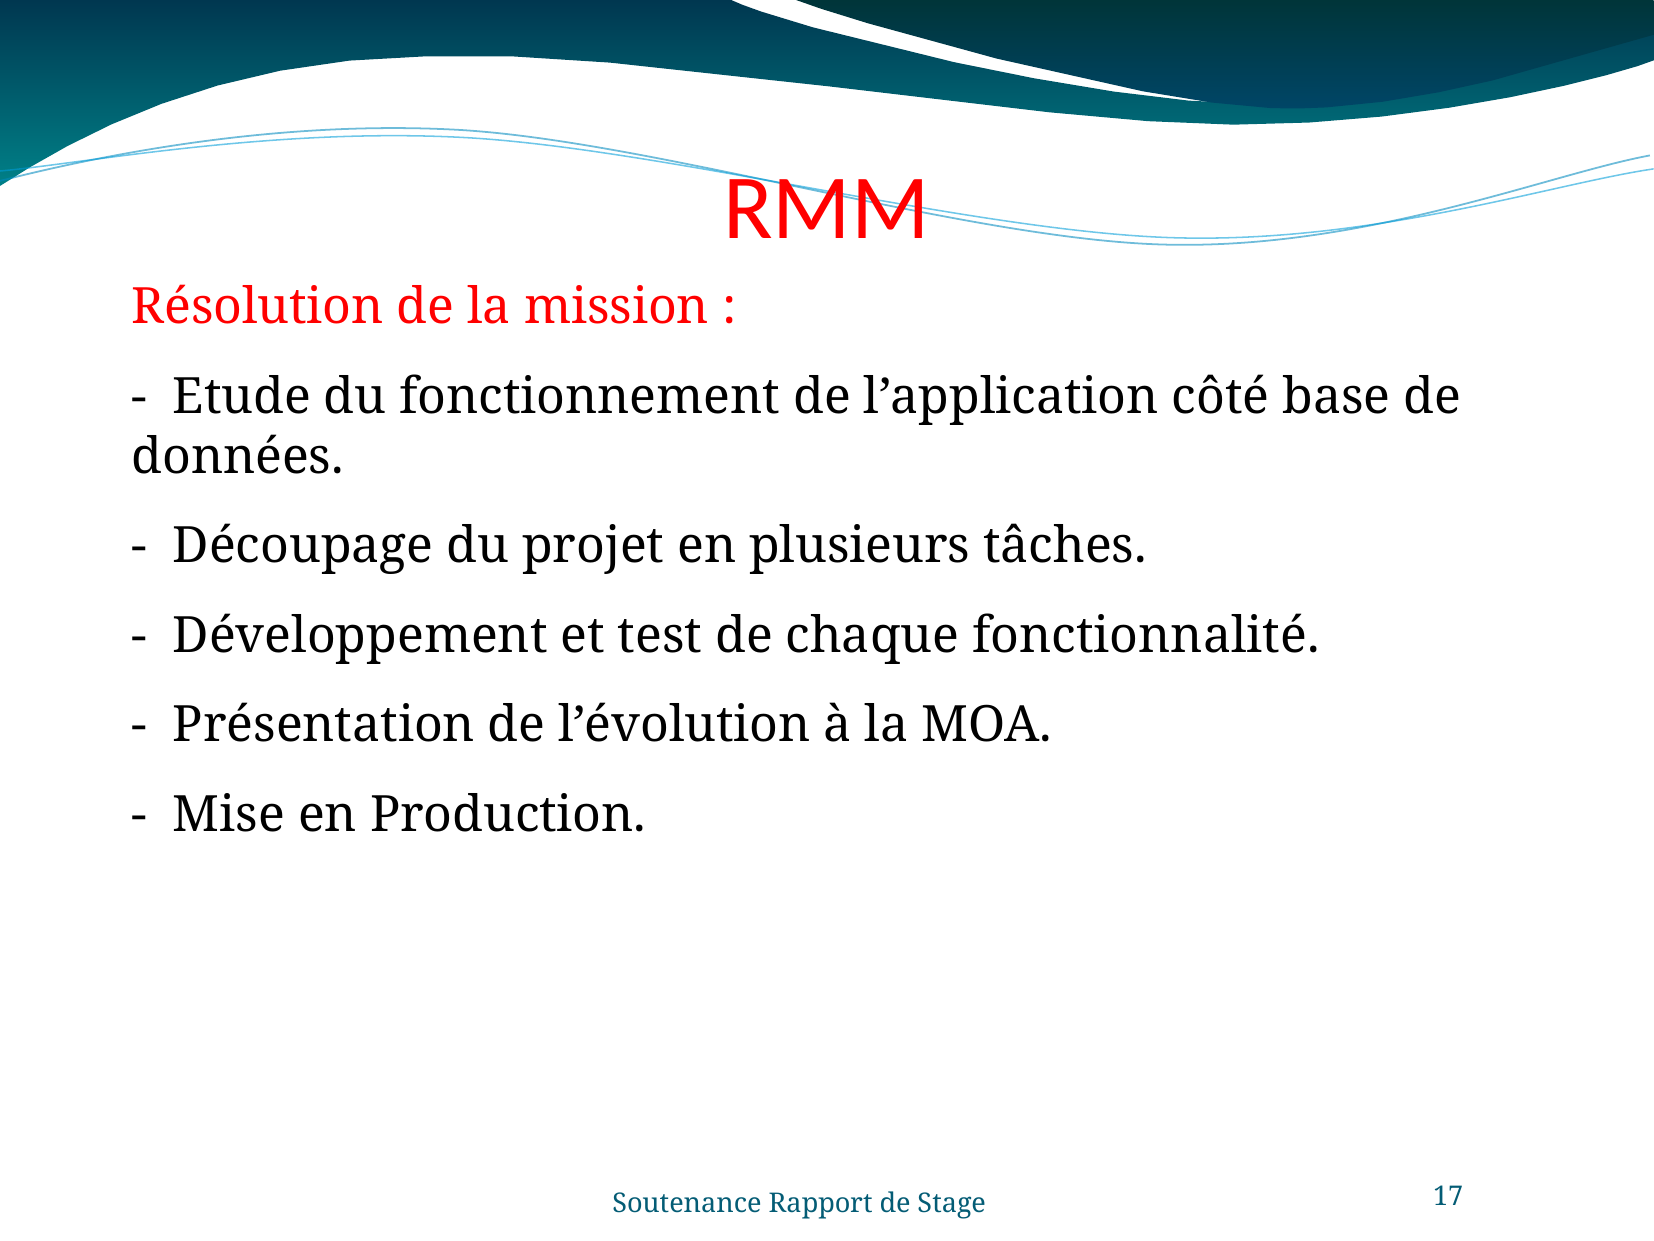

# RMM
Résolution de la mission :
- Etude du fonctionnement de l’application côté base de données.
- Découpage du projet en plusieurs tâches.
- Développement et test de chaque fonctionnalité.
- Présentation de l’évolution à la MOA.
- Mise en Production.
Soutenance Rapport de Stage